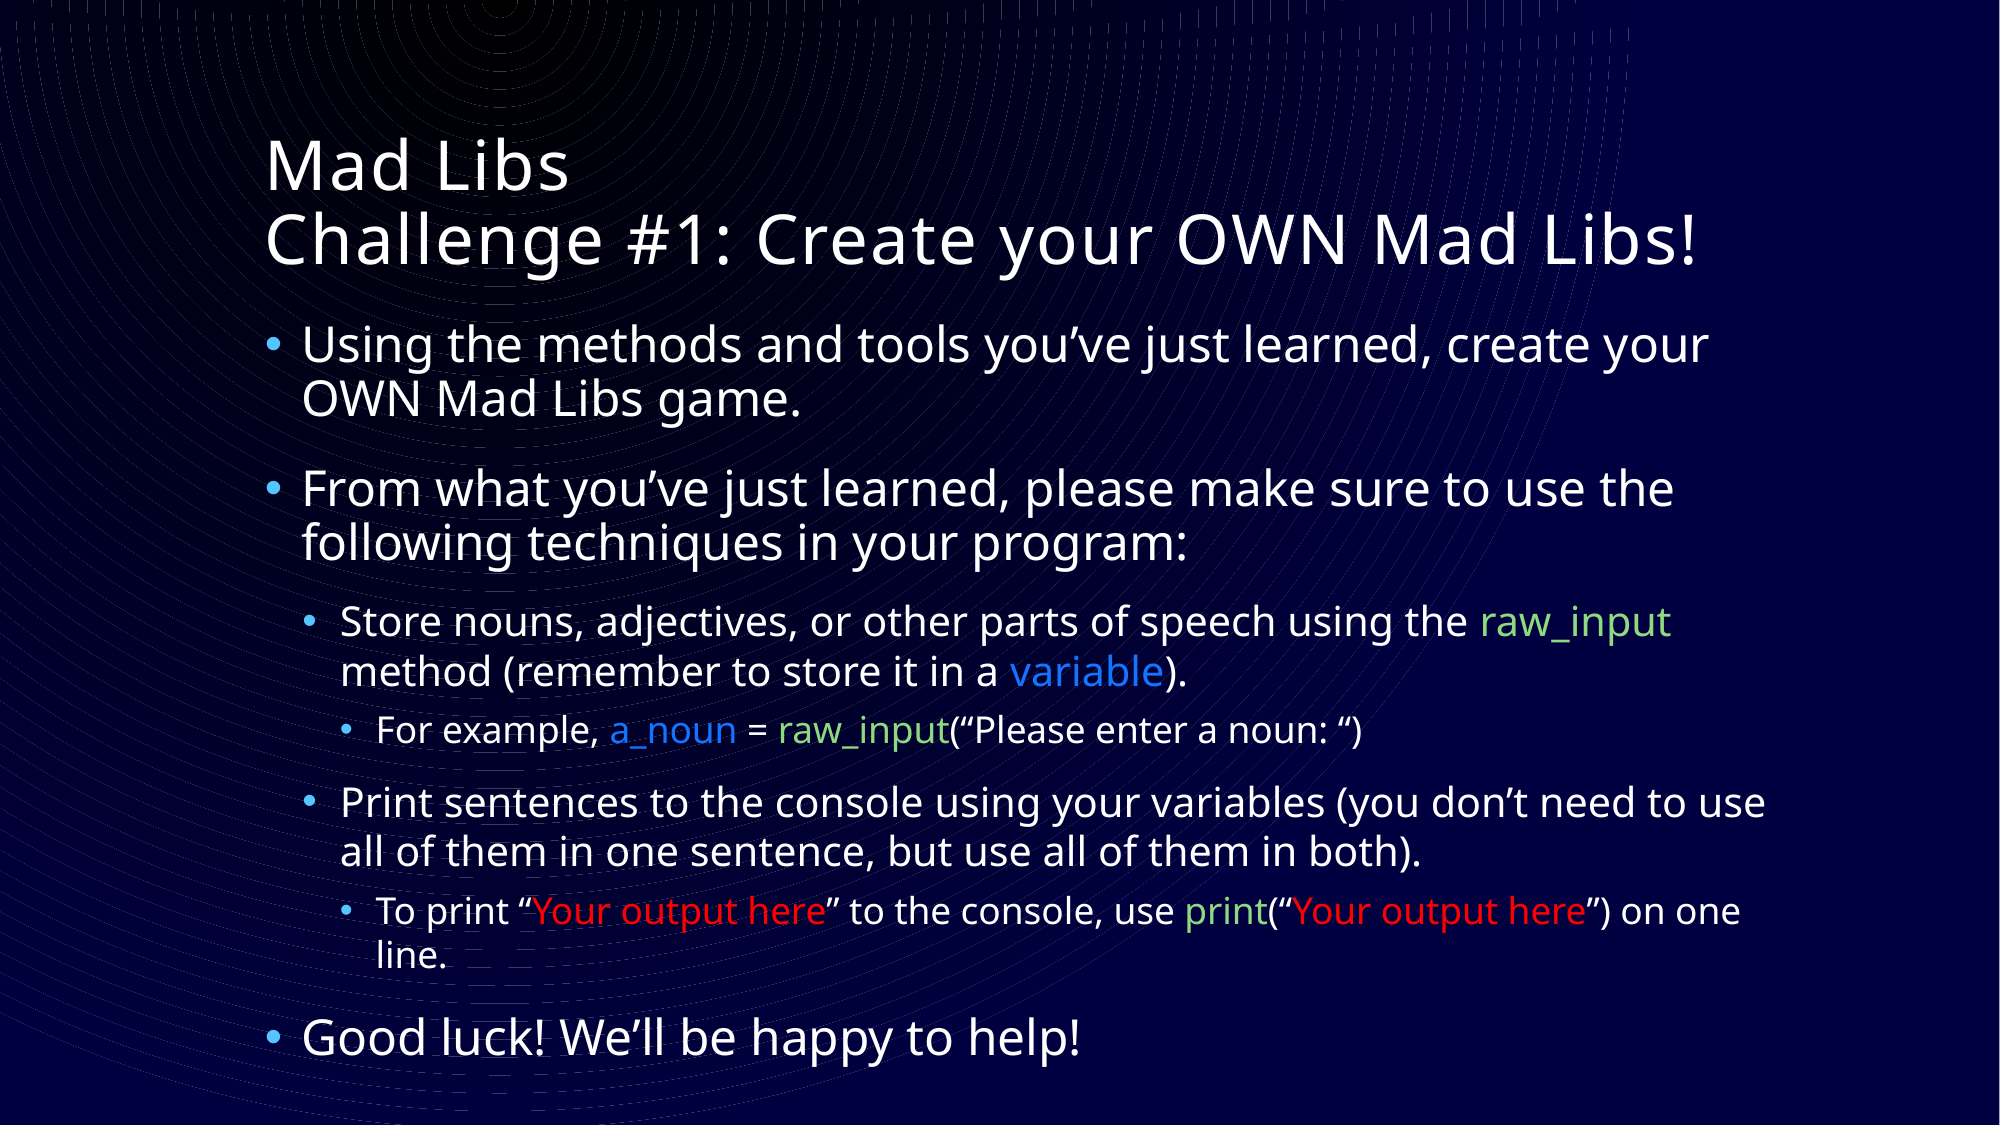

# Mad Libs Challenge #1: Create your OWN Mad Libs!
Using the methods and tools you’ve just learned, create your OWN Mad Libs game.
From what you’ve just learned, please make sure to use the following techniques in your program:
Store nouns, adjectives, or other parts of speech using the raw_input method (remember to store it in a variable).
For example, a_noun = raw_input(“Please enter a noun: “)
Print sentences to the console using your variables (you don’t need to use all of them in one sentence, but use all of them in both).
To print “Your output here” to the console, use print(“Your output here”) on one line.
Good luck! We’ll be happy to help!